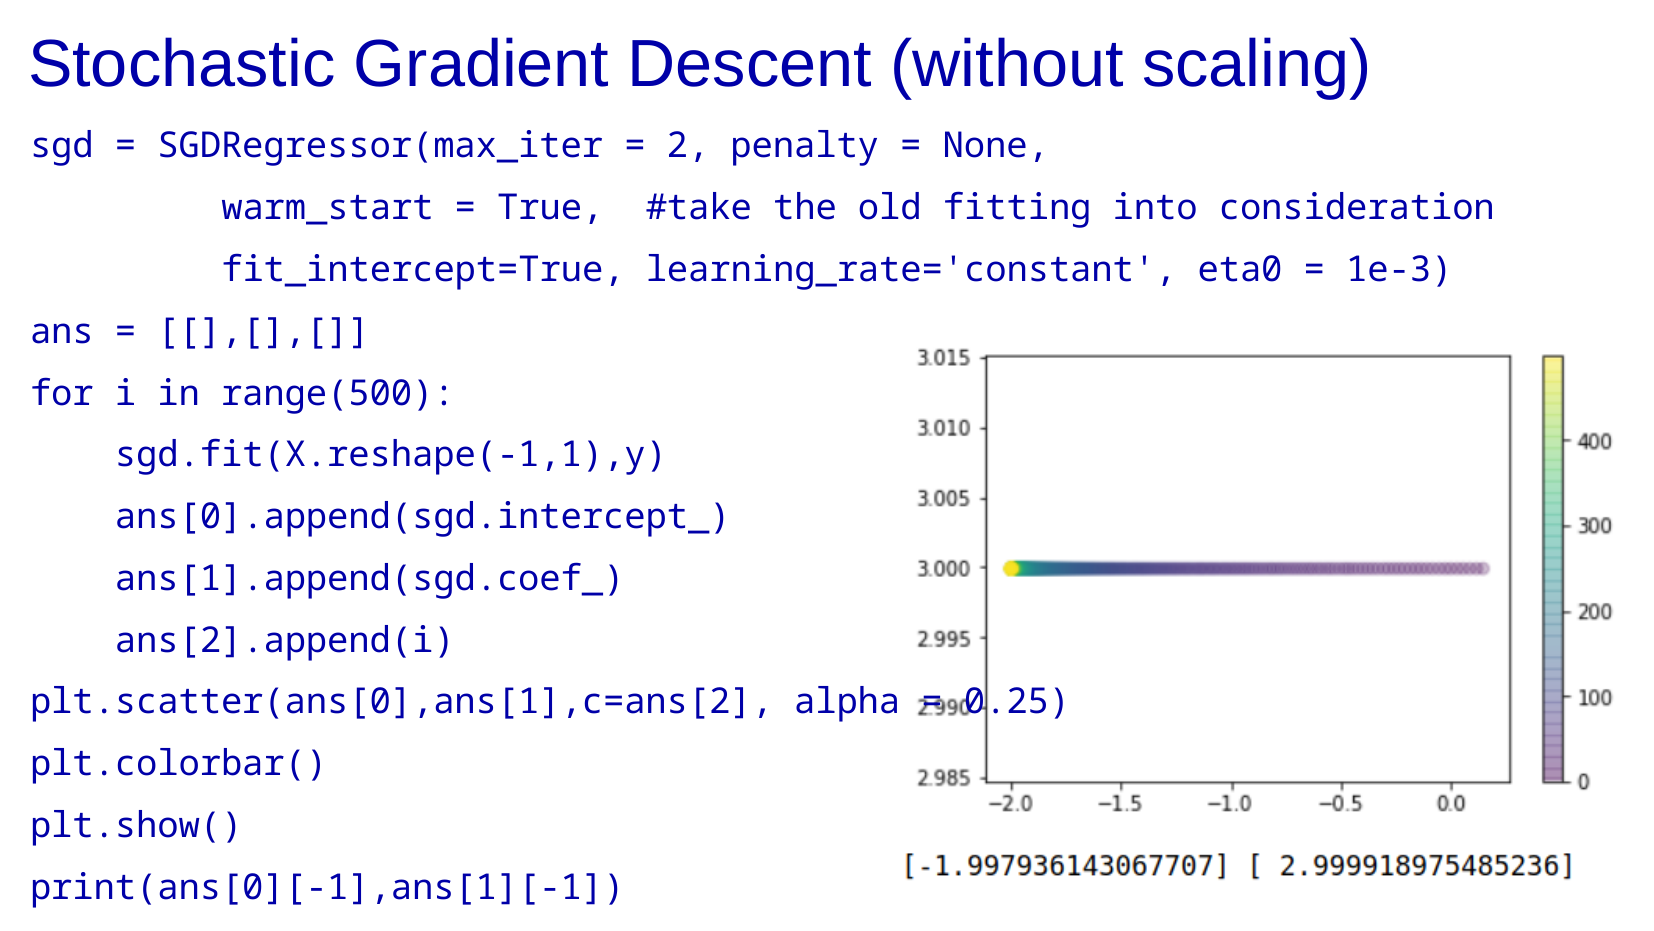

# Stochastic Gradient Descent (without scaling)
sgd = SGDRegressor(max_iter = 2, penalty = None,
 warm_start = True, #take the old fitting into consideration
 fit_intercept=True, learning_rate='constant', eta0 = 1e-3)
ans = [[],[],[]]
for i in range(500):
 sgd.fit(X.reshape(-1,1),y)
 ans[0].append(sgd.intercept_)
 ans[1].append(sgd.coef_)
 ans[2].append(i)
plt.scatter(ans[0],ans[1],c=ans[2], alpha = 0.25)
plt.colorbar()
plt.show()
print(ans[0][-1],ans[1][-1])
36